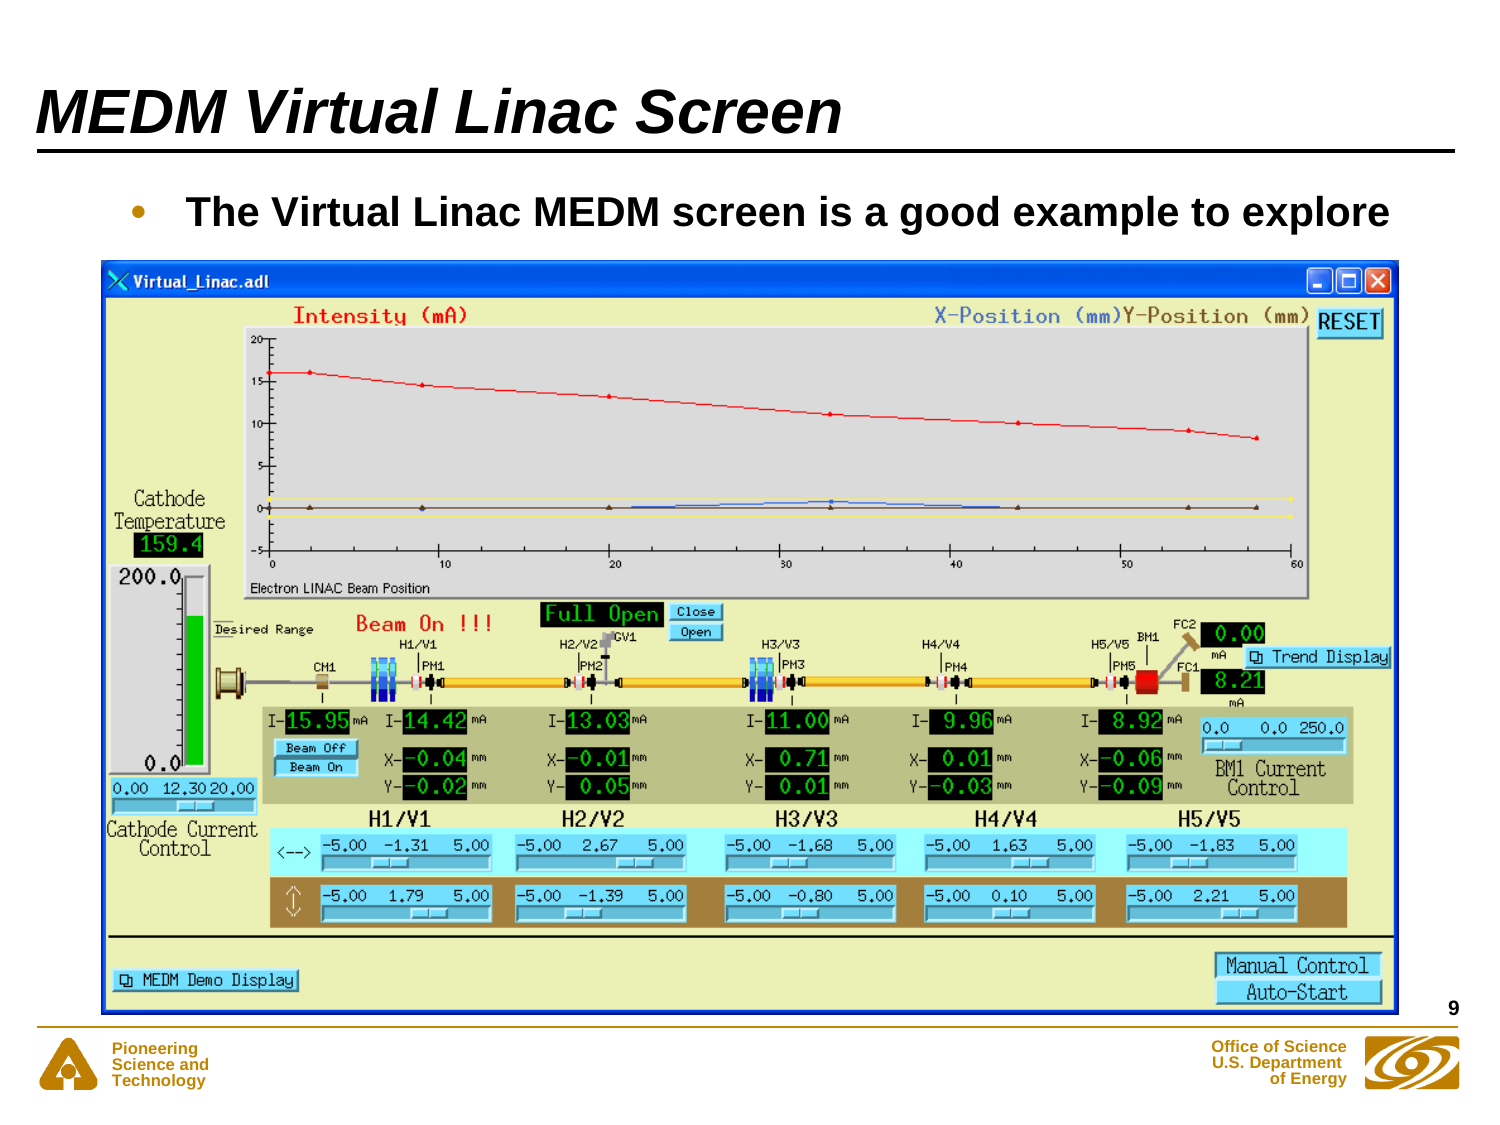

# MEDM Virtual Linac Screen
The Virtual Linac MEDM screen is a good example to explore
9